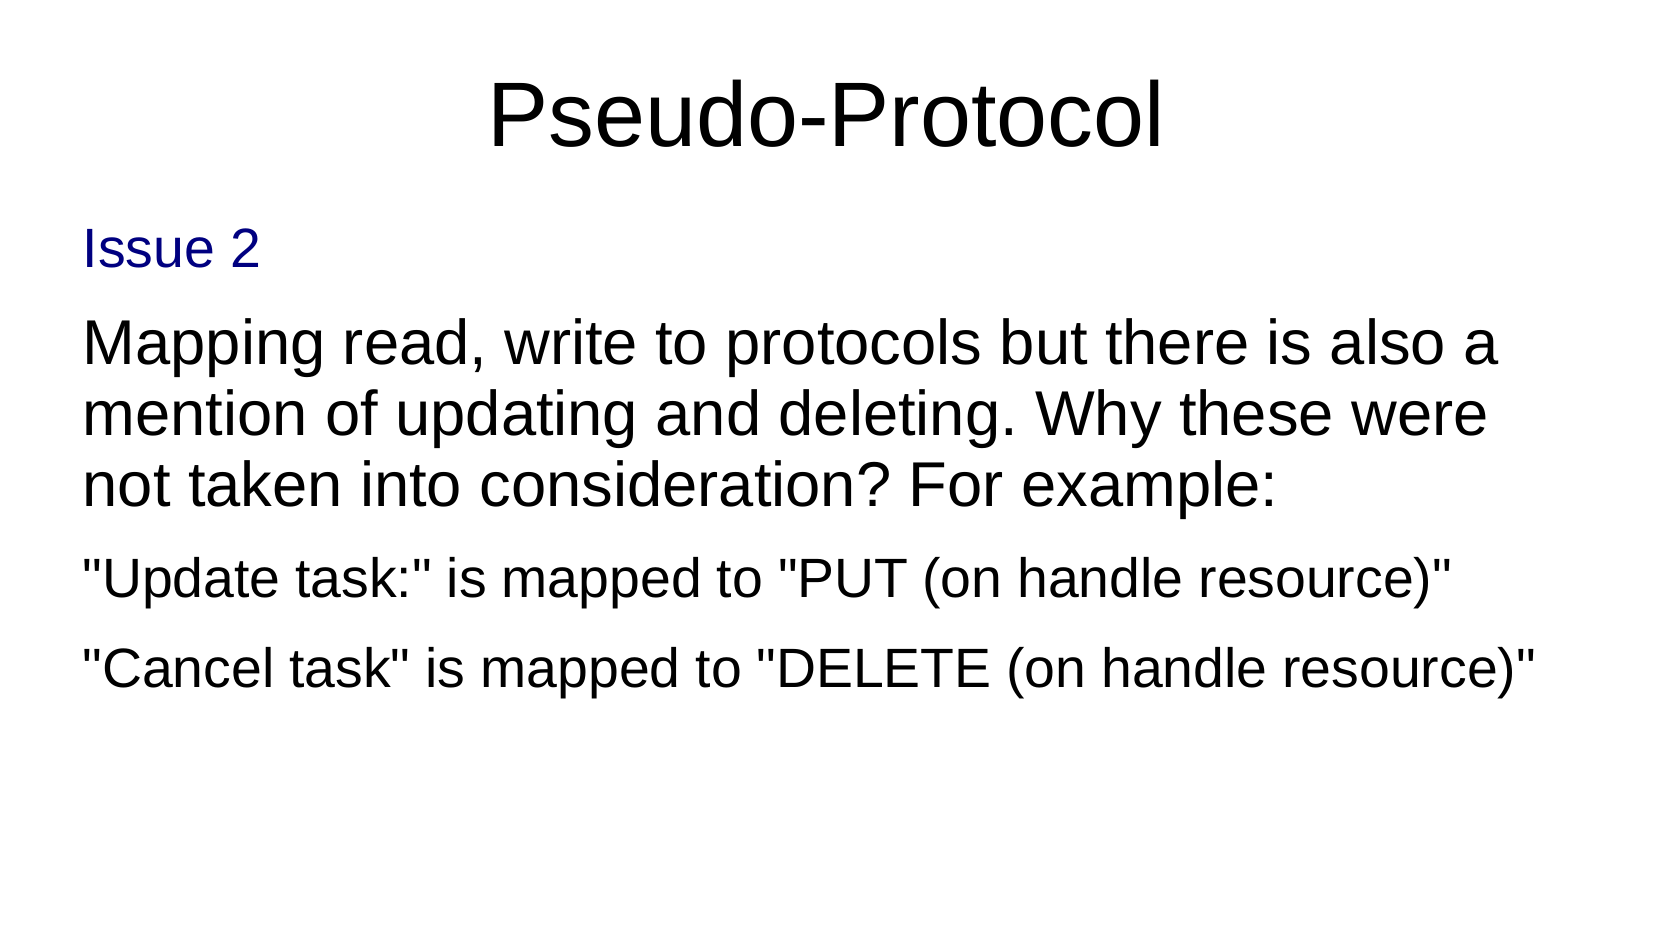

# Pseudo-Protocol
Issue 2
Mapping read, write to protocols but there is also a mention of updating and deleting. Why these were not taken into consideration? For example:
"Update task:" is mapped to "PUT (on handle resource)"
"Cancel task" is mapped to "DELETE (on handle resource)"